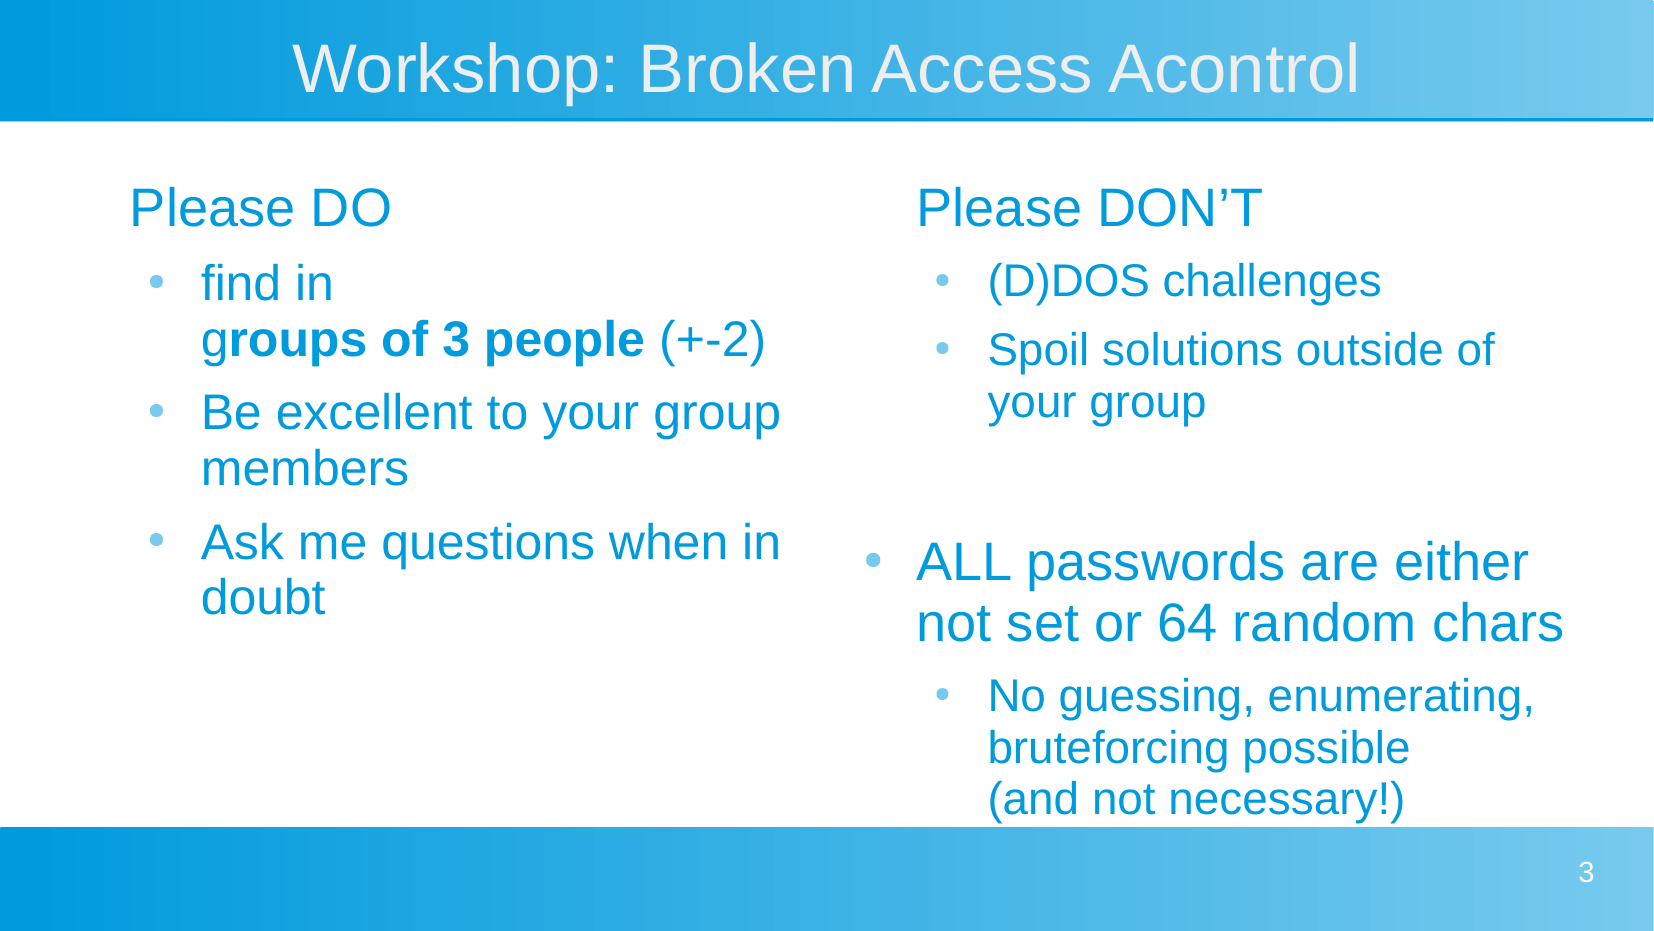

# Workshop: Broken Access Acontrol
Please DO
find in
groups of 3 people (+-2)
Be excellent to your group members
Ask me questions when in doubt
Please DON’T
(D)DOS challenges
Spoil solutions outside of your group
ALL passwords are either not set or 64 random chars
No guessing, enumerating, bruteforcing possible
(and not necessary!)
3